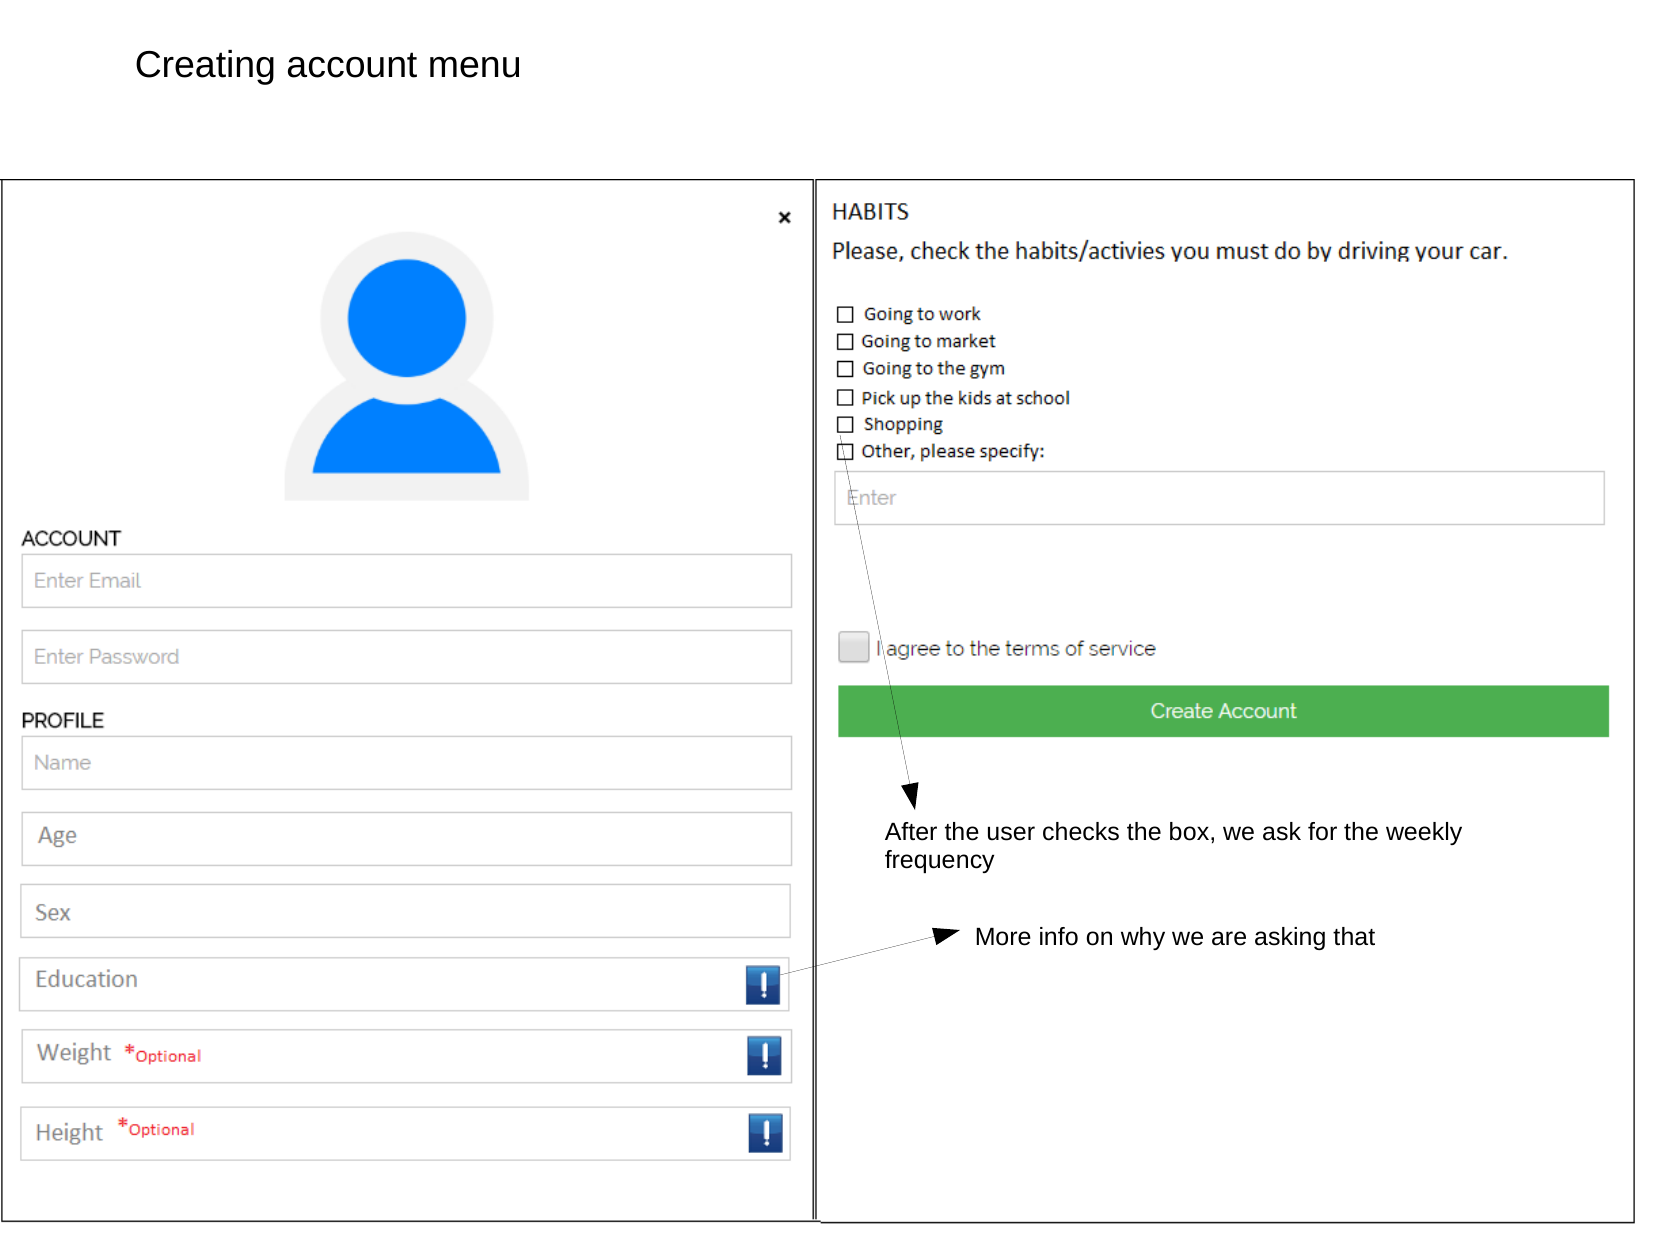

Creating account menu
#
After the user checks the box, we ask for the weekly frequency
More info on why we are asking that